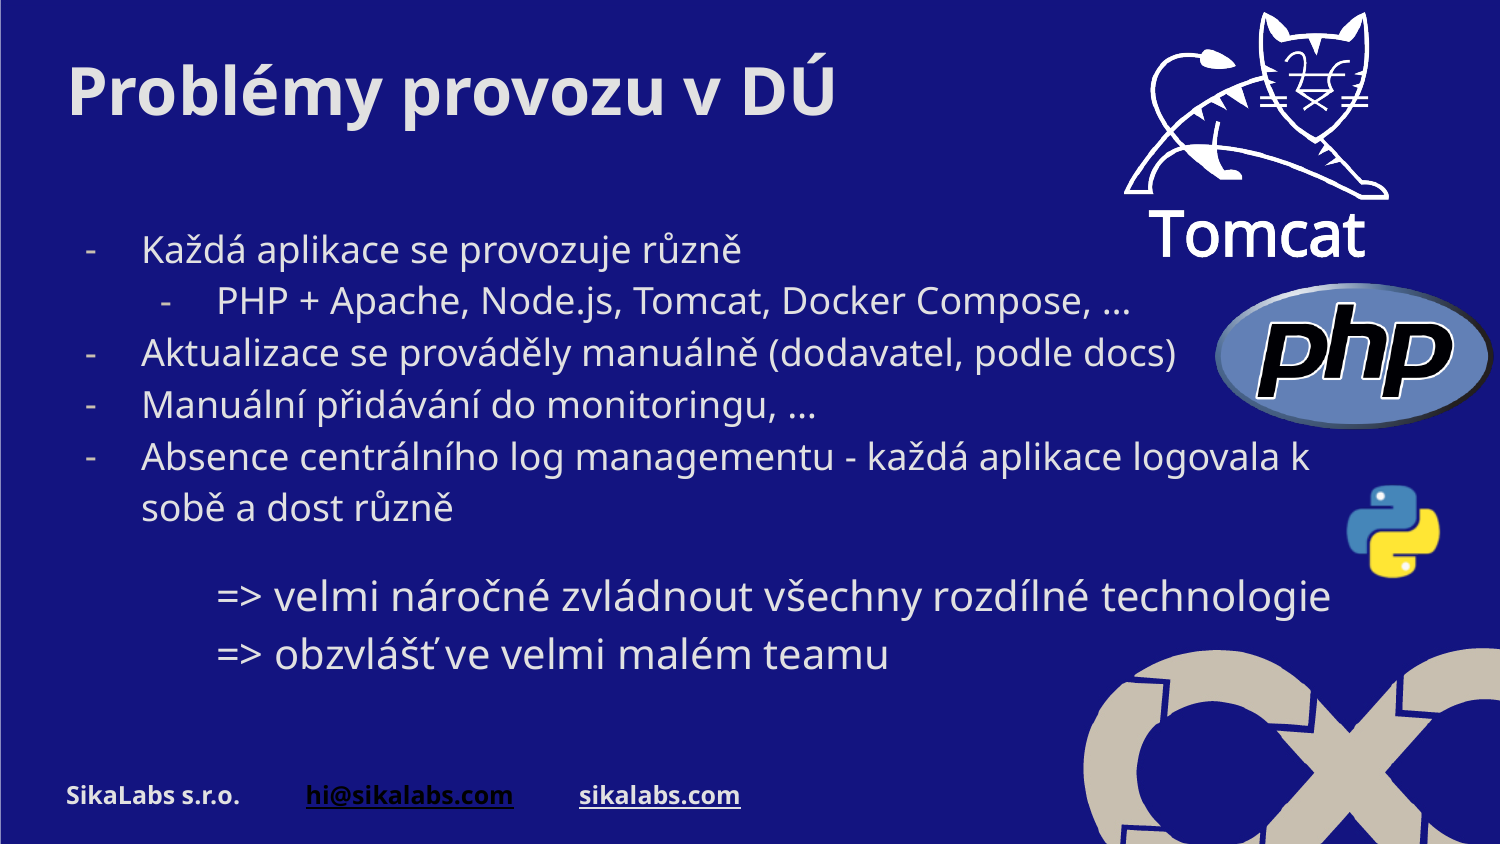

# Problémy provozu v DÚ
Každá aplikace se provozuje různě
PHP + Apache, Node.js, Tomcat, Docker Compose, …
Aktualizace se prováděly manuálně (dodavatel, podle docs)
Manuální přidávání do monitoringu, …
Absence centrálního log managementu - každá aplikace logovala k sobě a dost různě
=> velmi náročné zvládnout všechny rozdílné technologie
=> obzvlášť ve velmi malém teamu